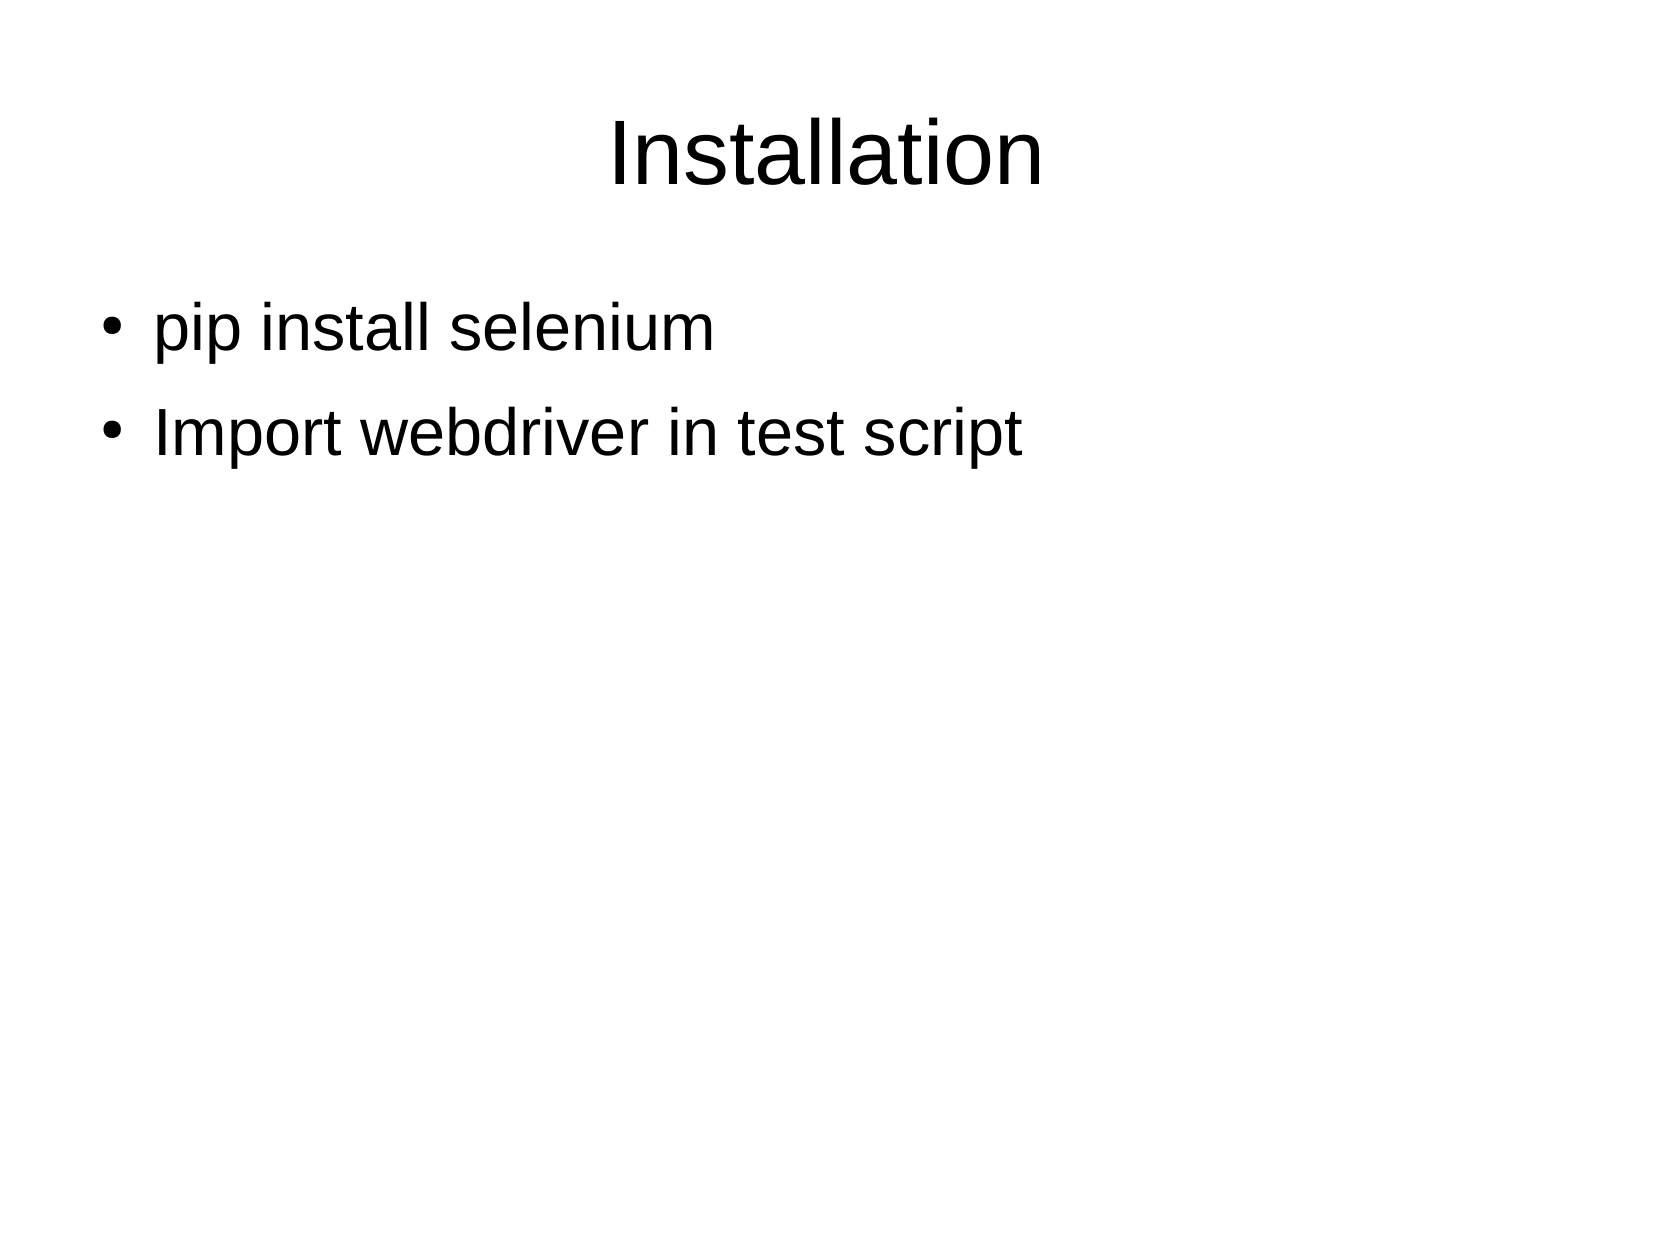

# Installation
pip install selenium
Import webdriver in test script